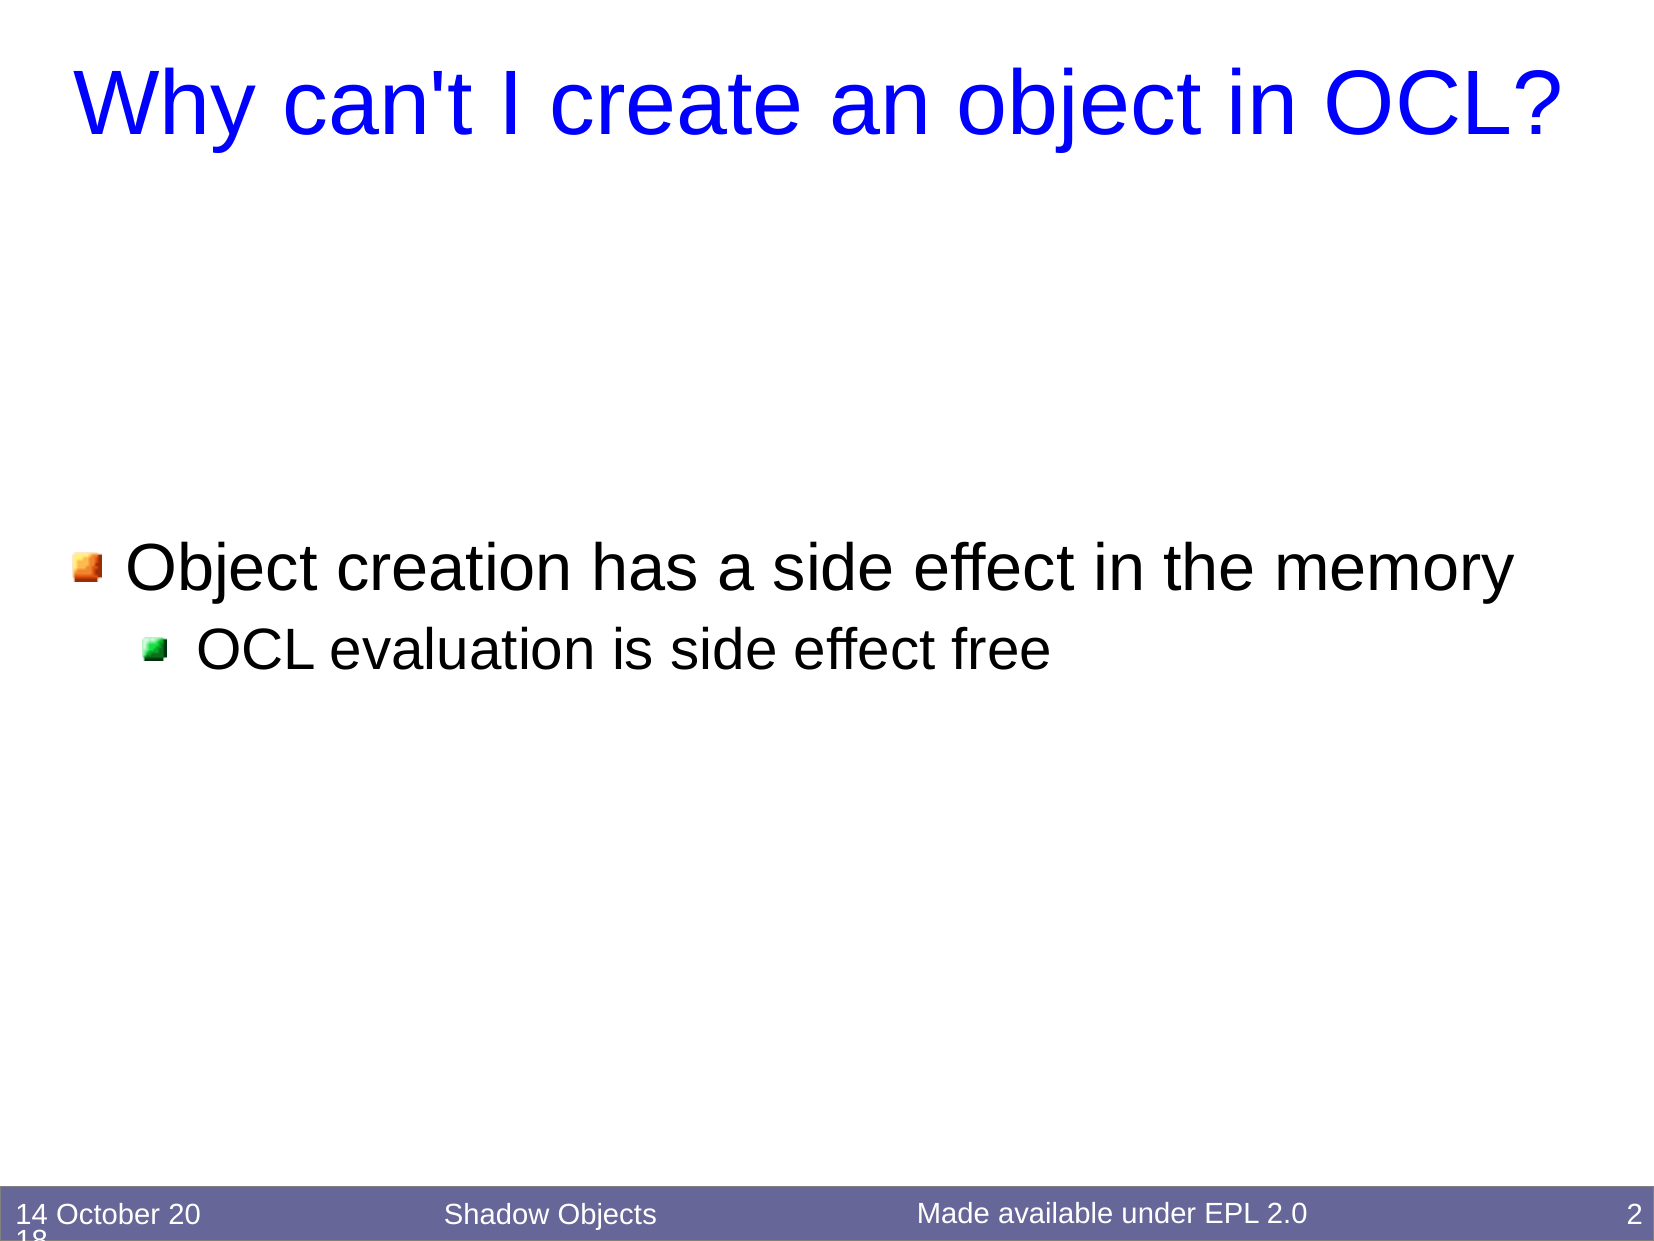

# Why can't I create an object in OCL?
Object creation has a side effect in the memory
OCL evaluation is side effect free
14 October 2018
Shadow Objects
2